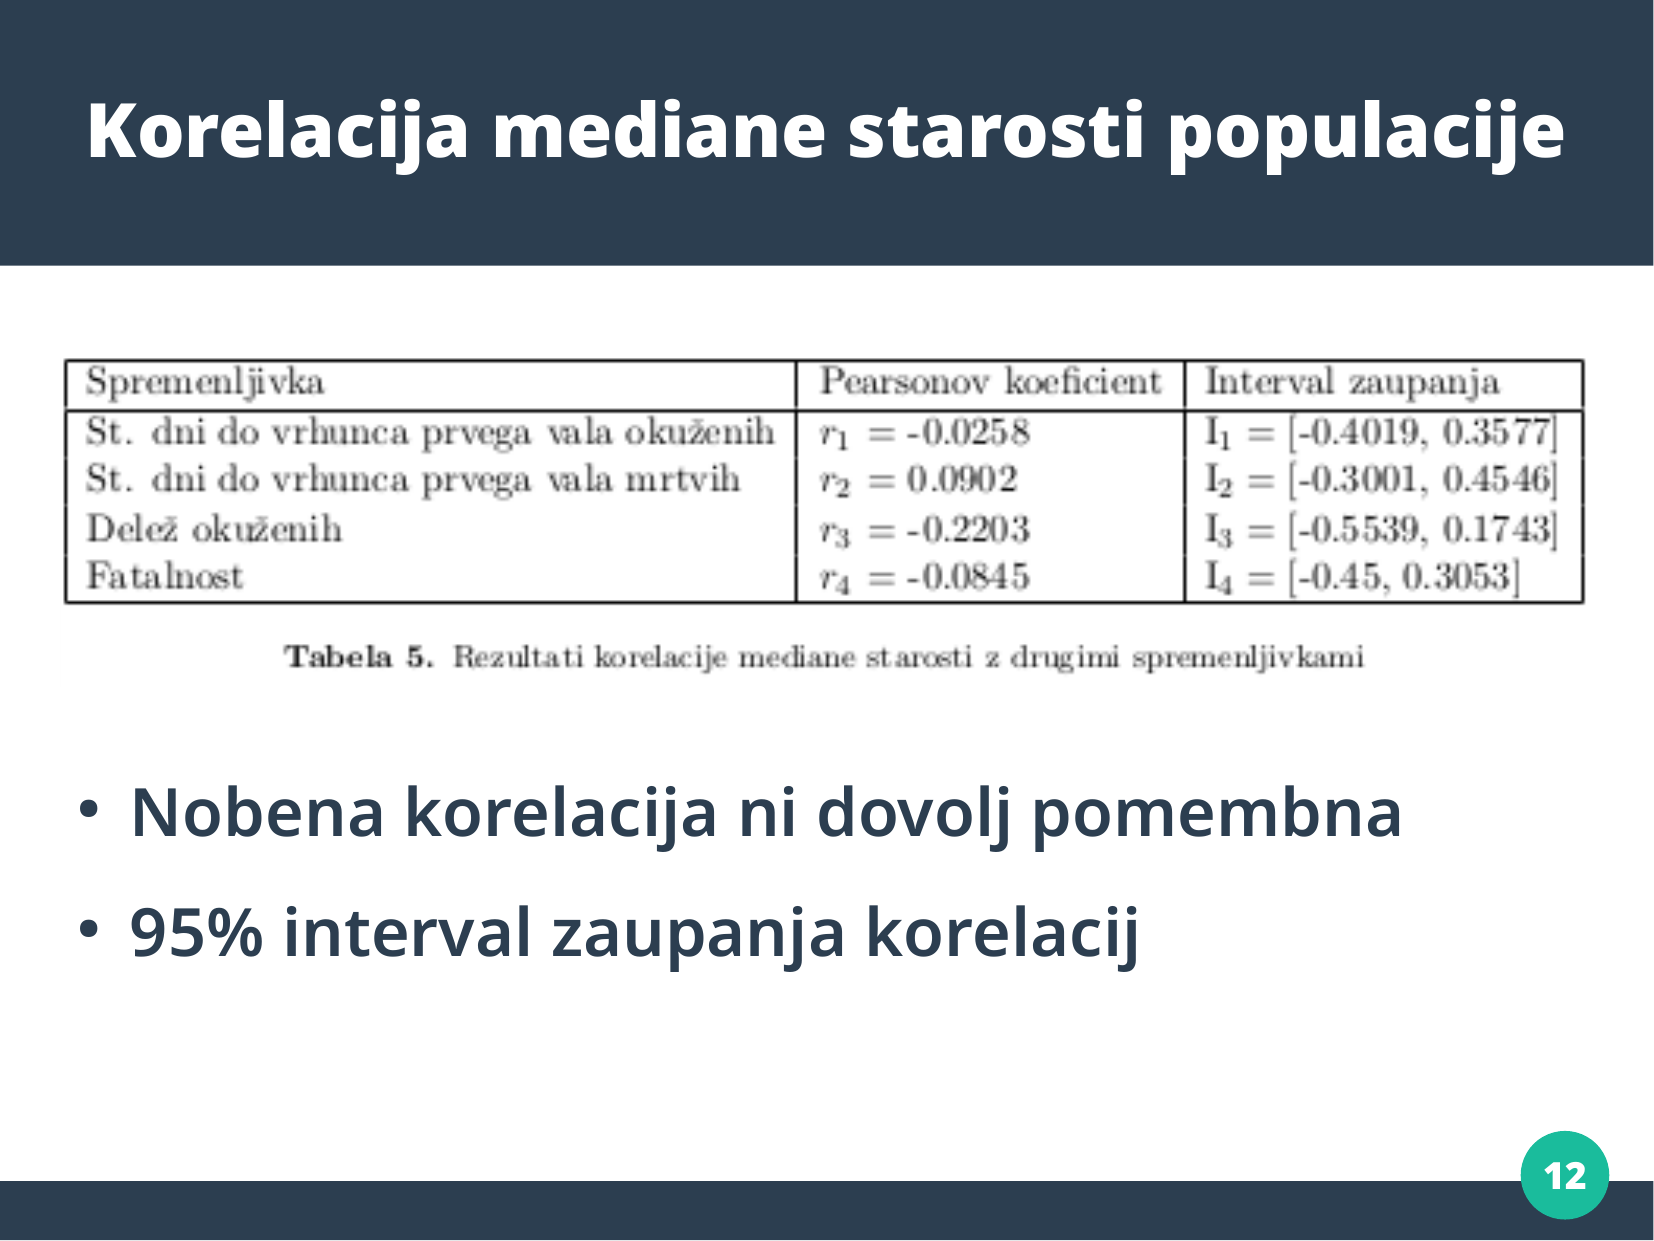

# Korelacija mediane starosti populacije
Nobena korelacija ni dovolj pomembna
95% interval zaupanja korelacij
12